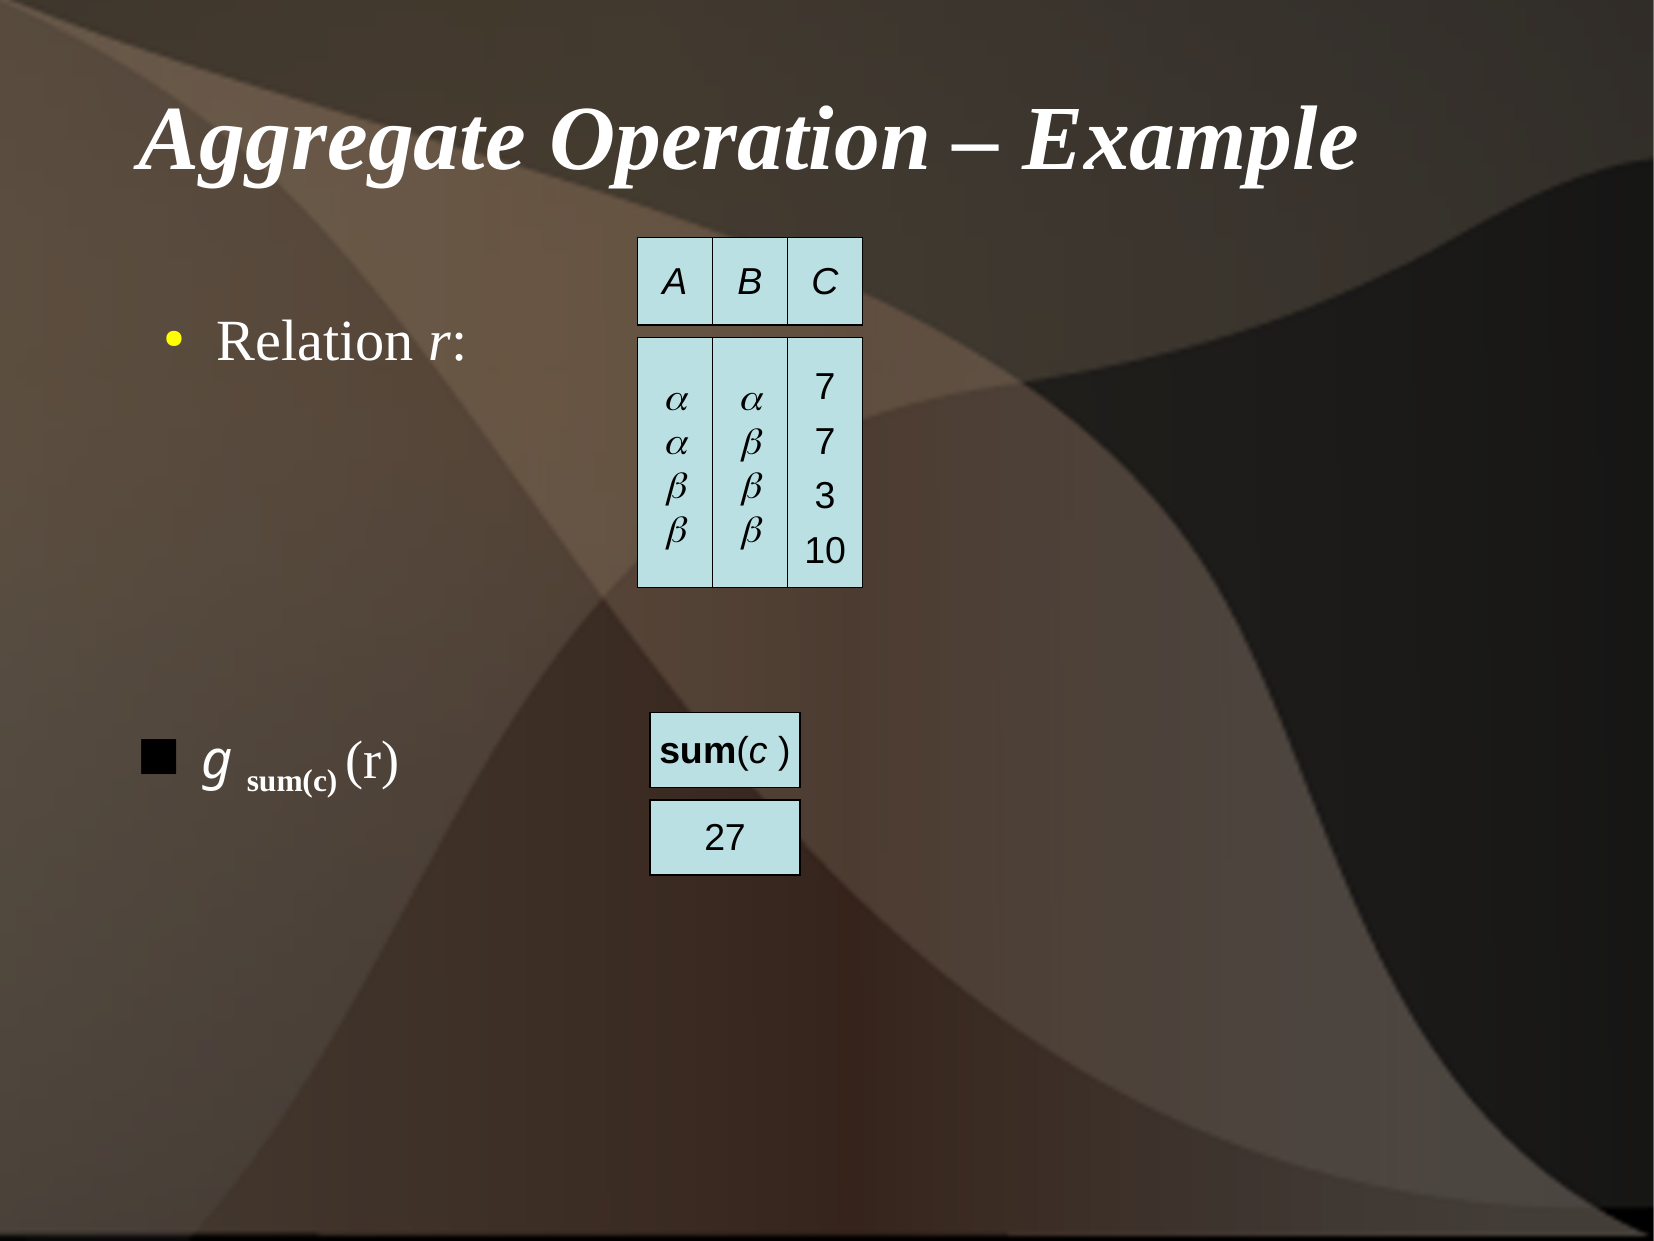

# Aggregate Operation – Example
A
B
C
Relation r:








7
7
3
10
g sum(c) (r)
sum(c )
27